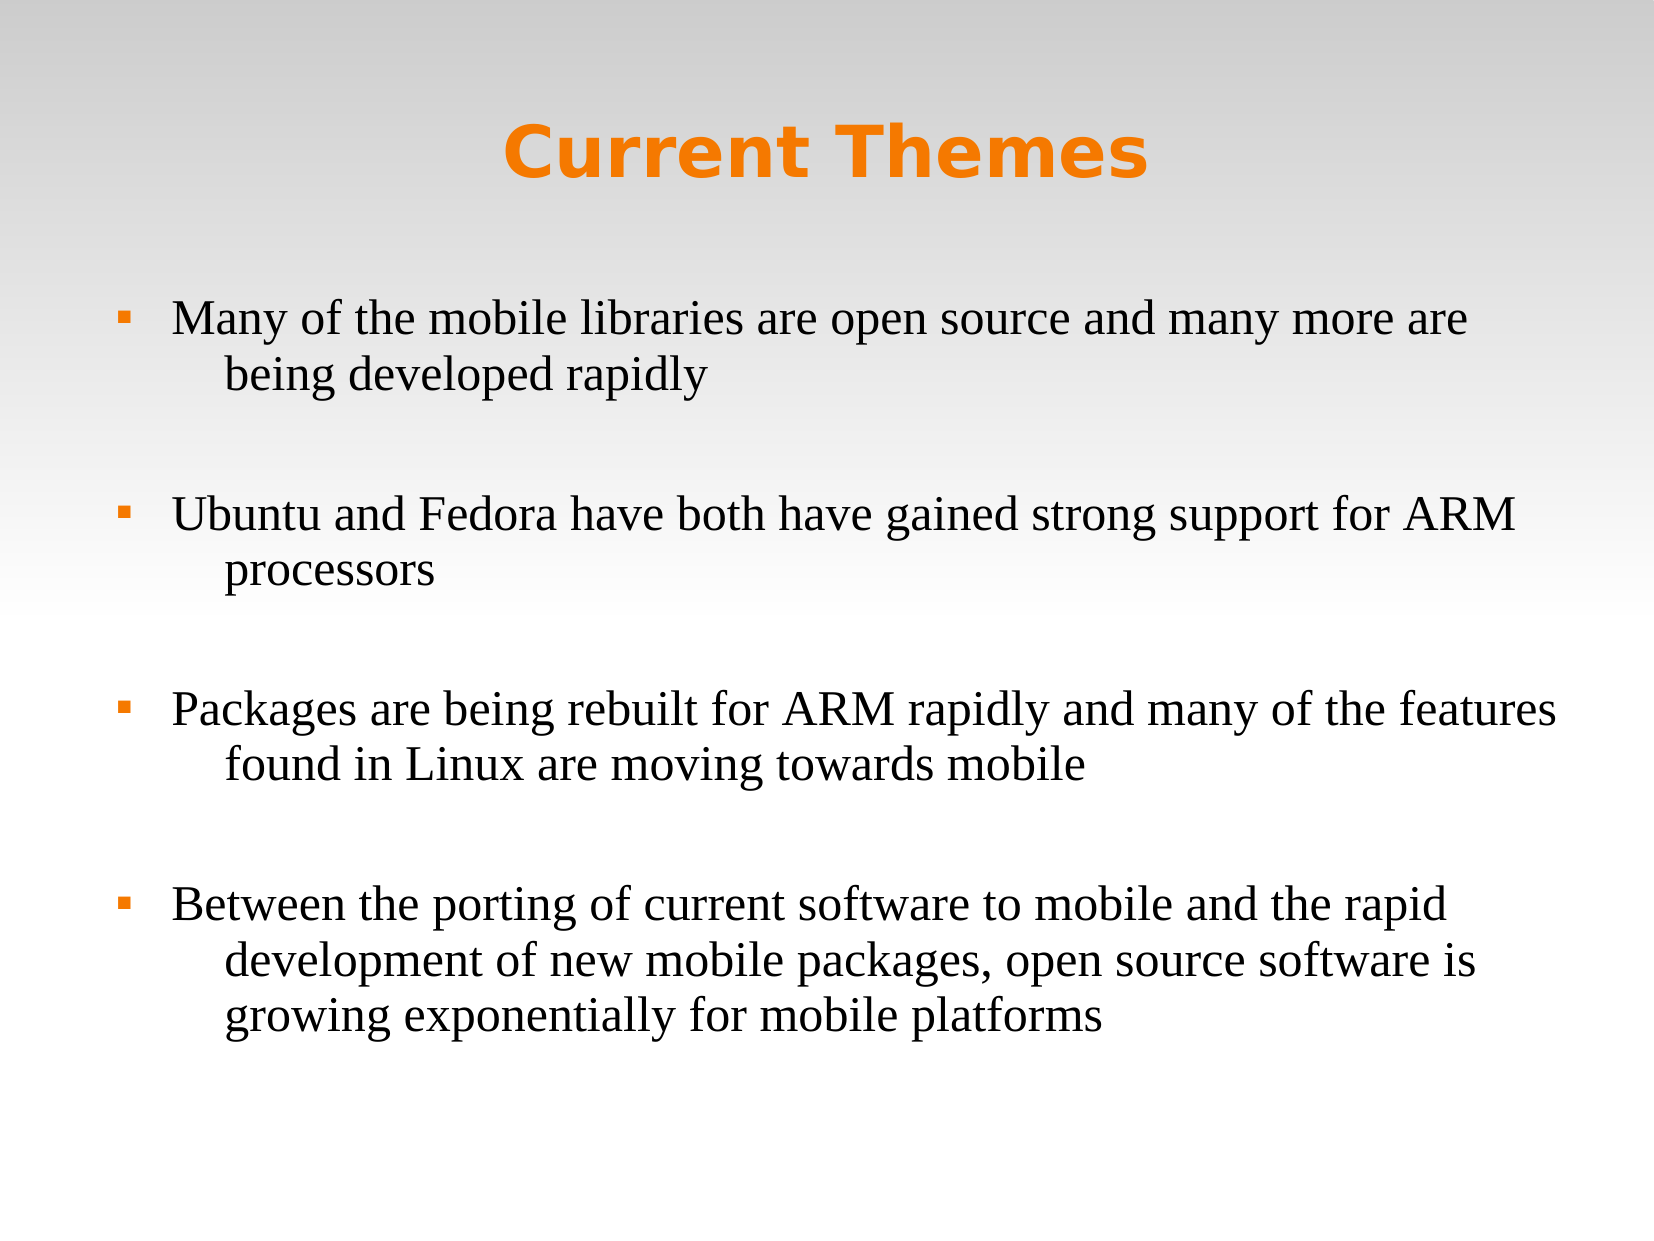

# Current Themes
Many of the mobile libraries are open source and many more are being developed rapidly
Ubuntu and Fedora have both have gained strong support for ARM processors
Packages are being rebuilt for ARM rapidly and many of the features found in Linux are moving towards mobile
Between the porting of current software to mobile and the rapid development of new mobile packages, open source software is growing exponentially for mobile platforms